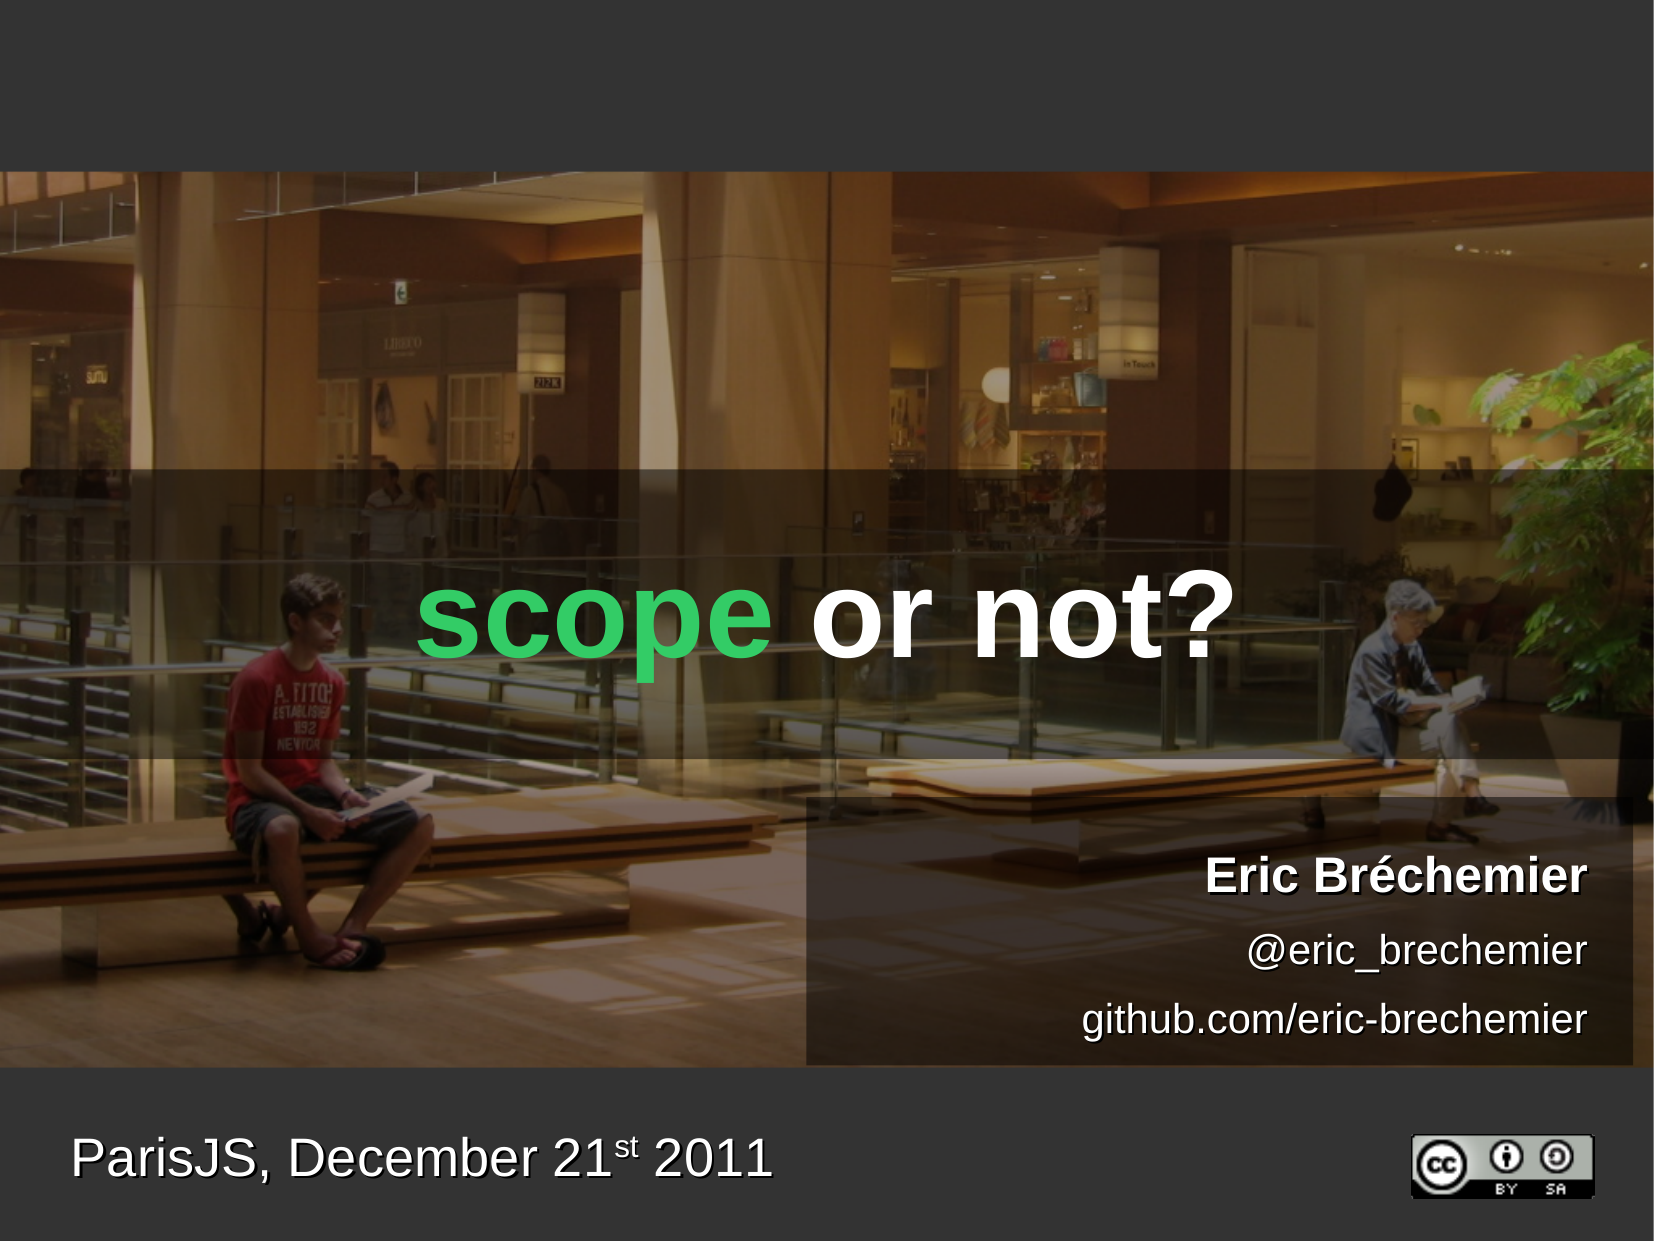

# scope or not?
ParisJS, December 21st 2011